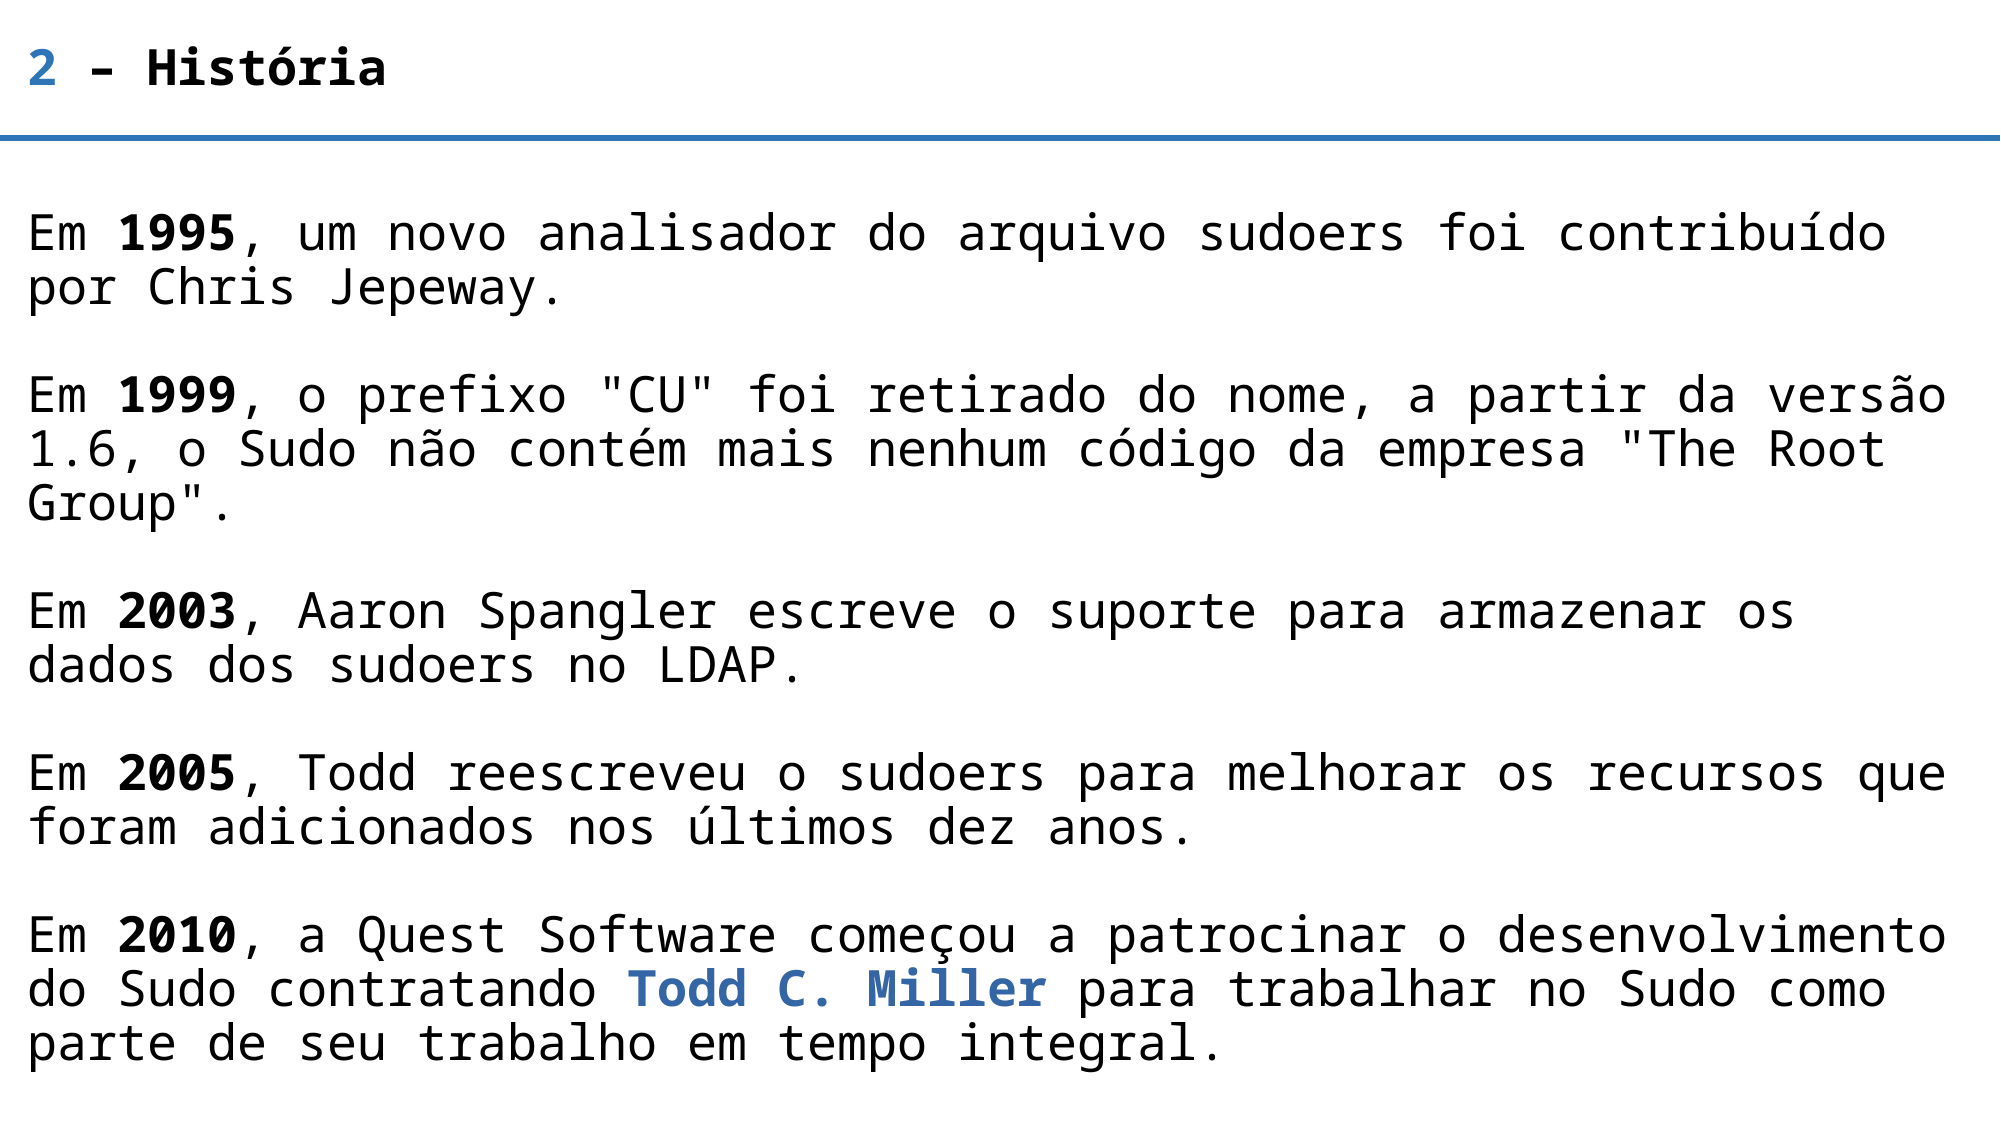

2 – História
# Em 1995, um novo analisador do arquivo sudoers foi contribuído por Chris Jepeway. Em 1999, o prefixo "CU" foi retirado do nome, a partir da versão 1.6, o Sudo não contém mais nenhum código da empresa "The Root Group". Em 2003, Aaron Spangler escreve o suporte para armazenar os dados dos sudoers no LDAP. Em 2005, Todd reescreveu o sudoers para melhorar os recursos que foram adicionados nos últimos dez anos. Em 2010, a Quest Software começou a patrocinar o desenvolvimento do Sudo contratando Todd C. Miller para trabalhar no Sudo como parte de seu trabalho em tempo integral.